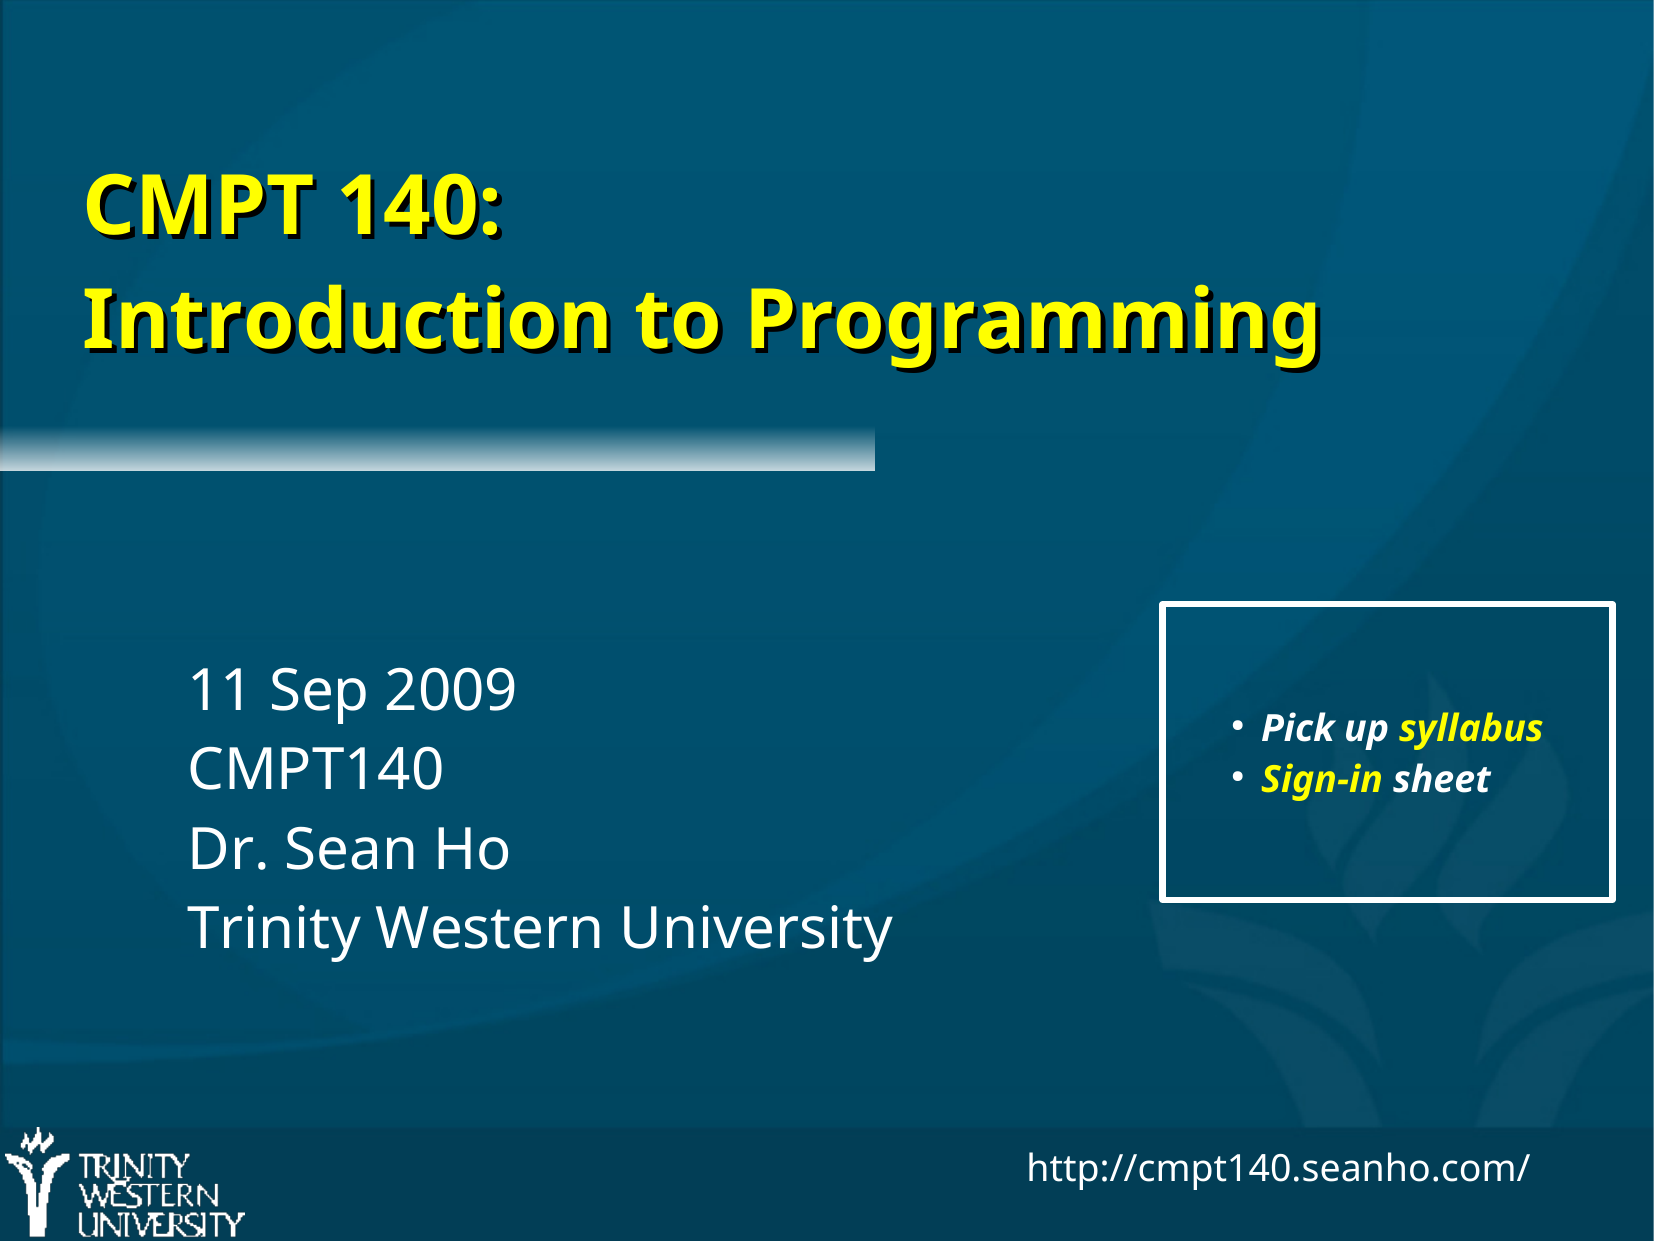

# CMPT 140: Introduction to Programming
11 Sep 2009
CMPT140
Dr. Sean Ho
Trinity Western University
Pick up syllabus
Sign-in sheet
http://cmpt140.seanho.com/